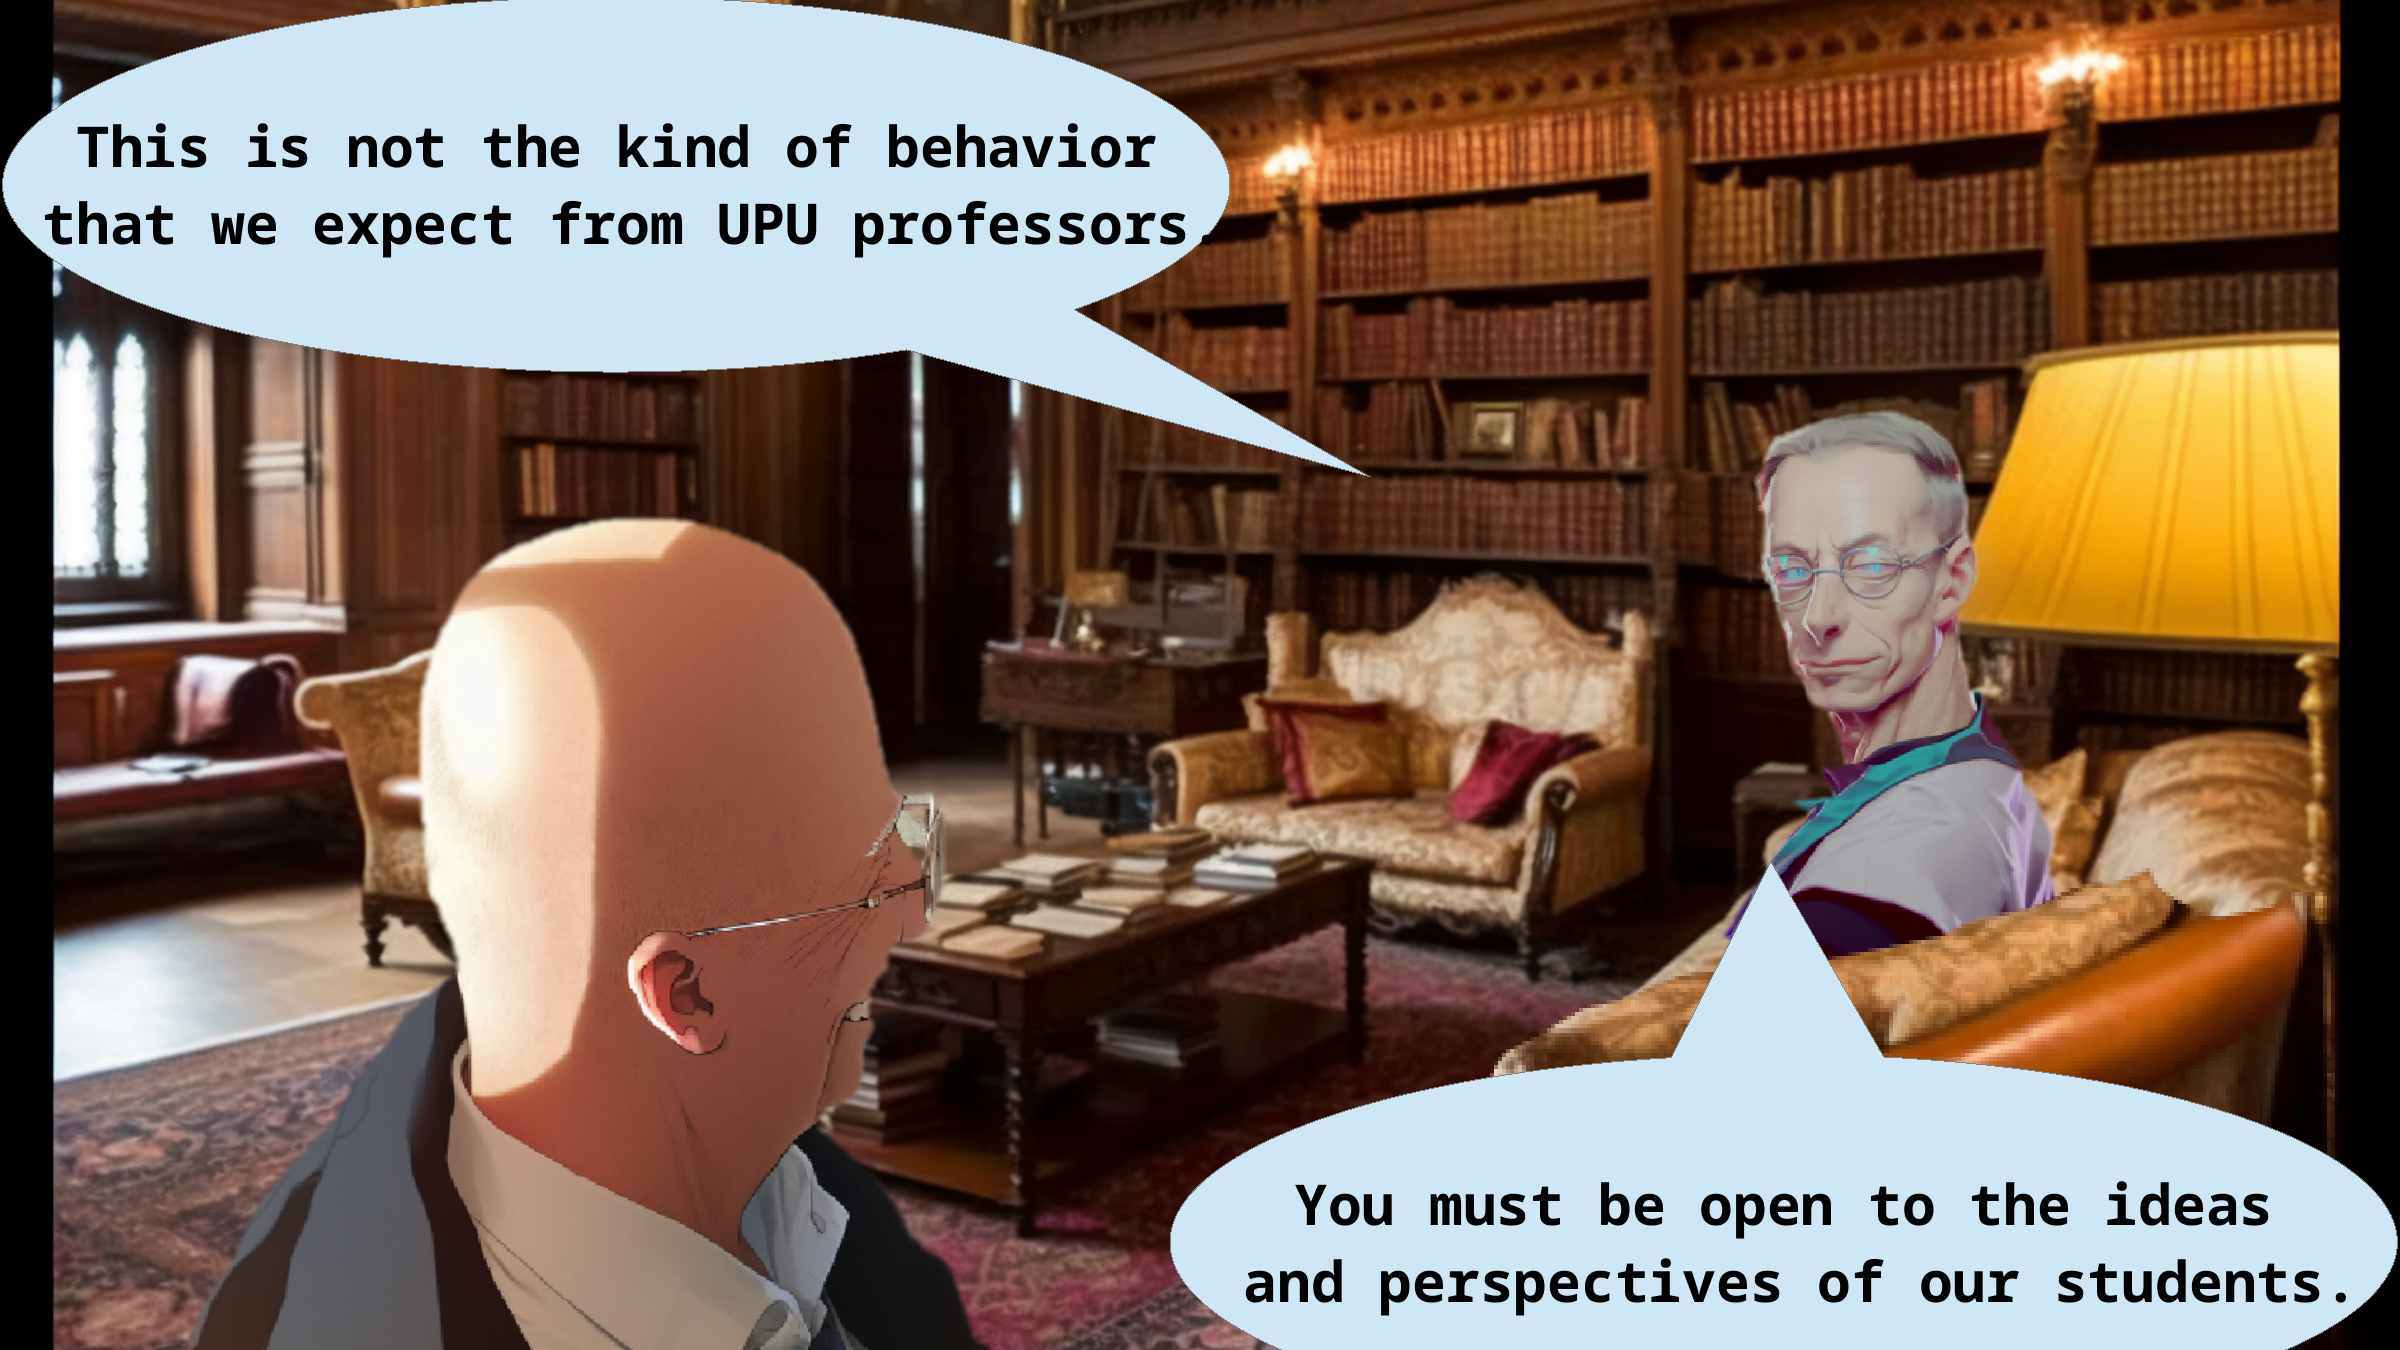

This is not the kind of behavior
 that we expect from UPU professors.
You must be open to the ideas
 and perspectives of our students.